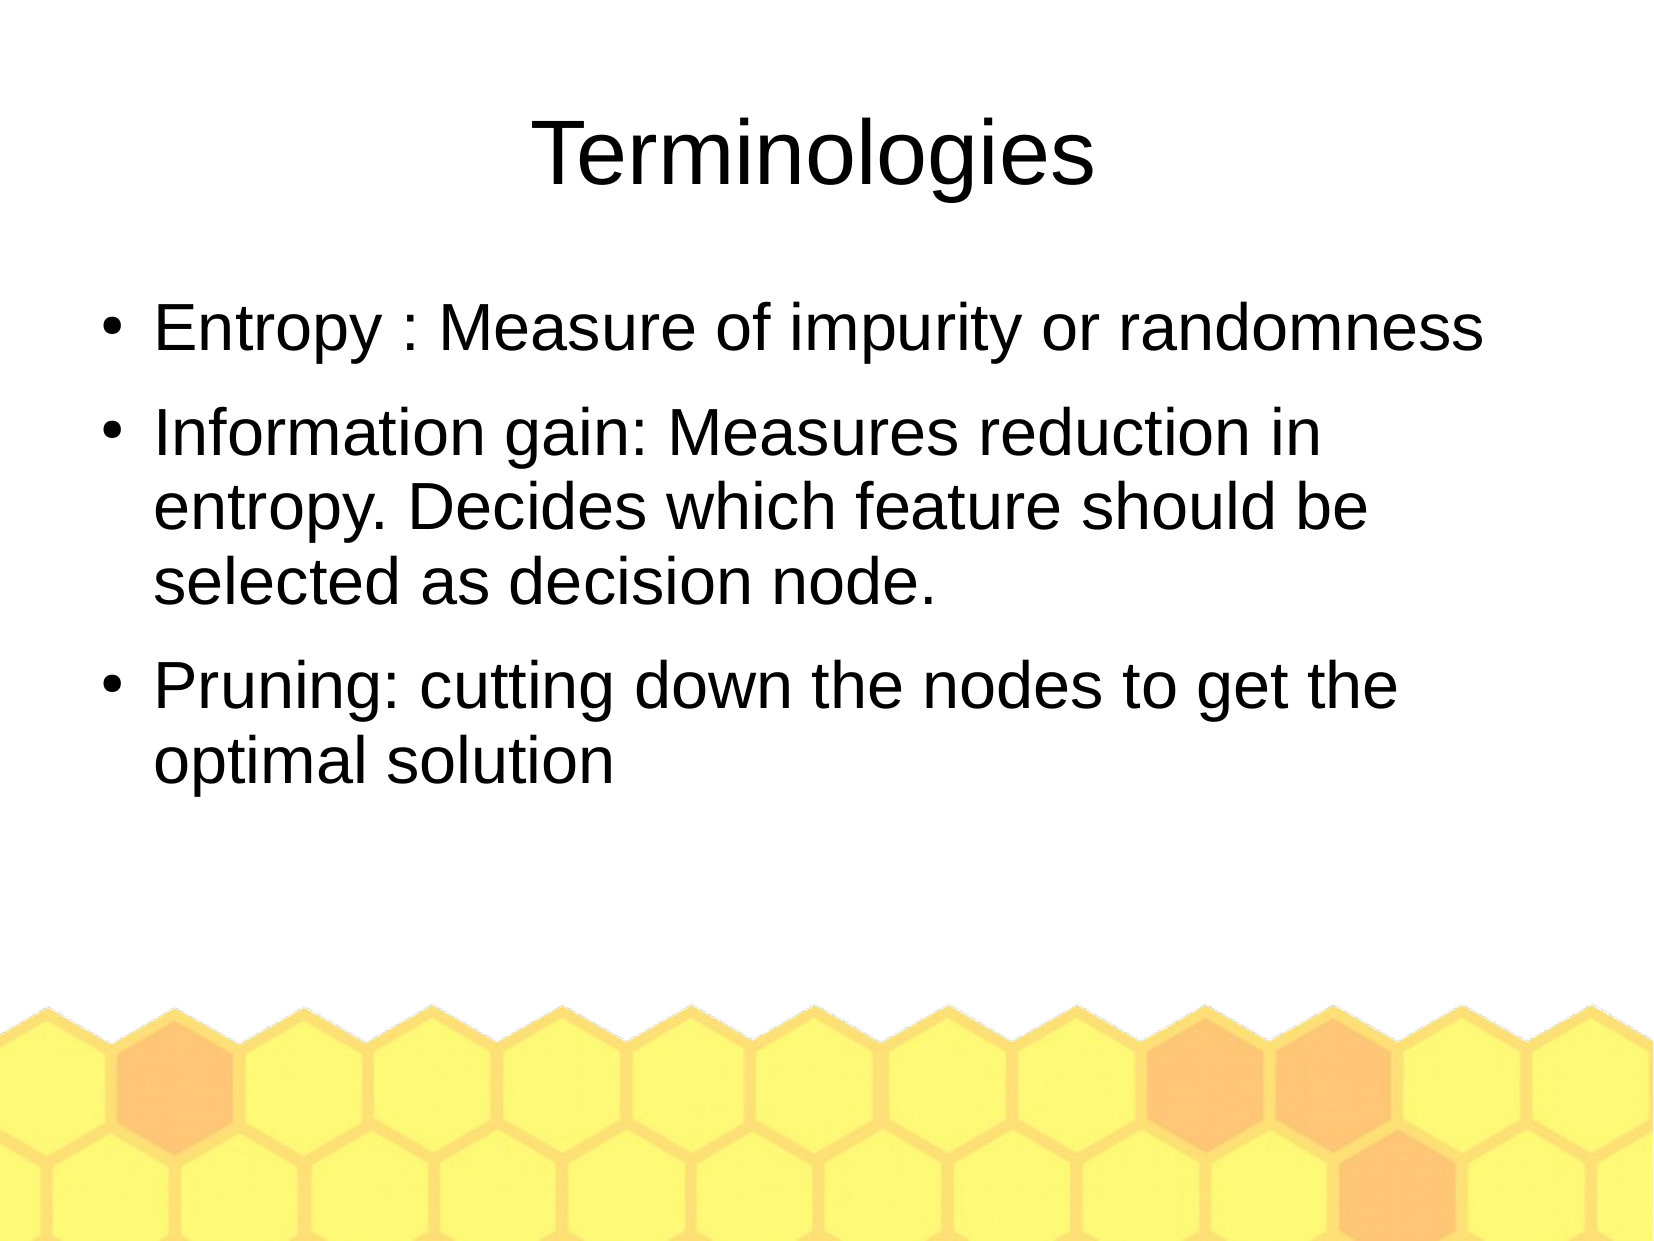

# Terminologies
Entropy : Measure of impurity or randomness
Information gain: Measures reduction in entropy. Decides which feature should be selected as decision node.
Pruning: cutting down the nodes to get the optimal solution